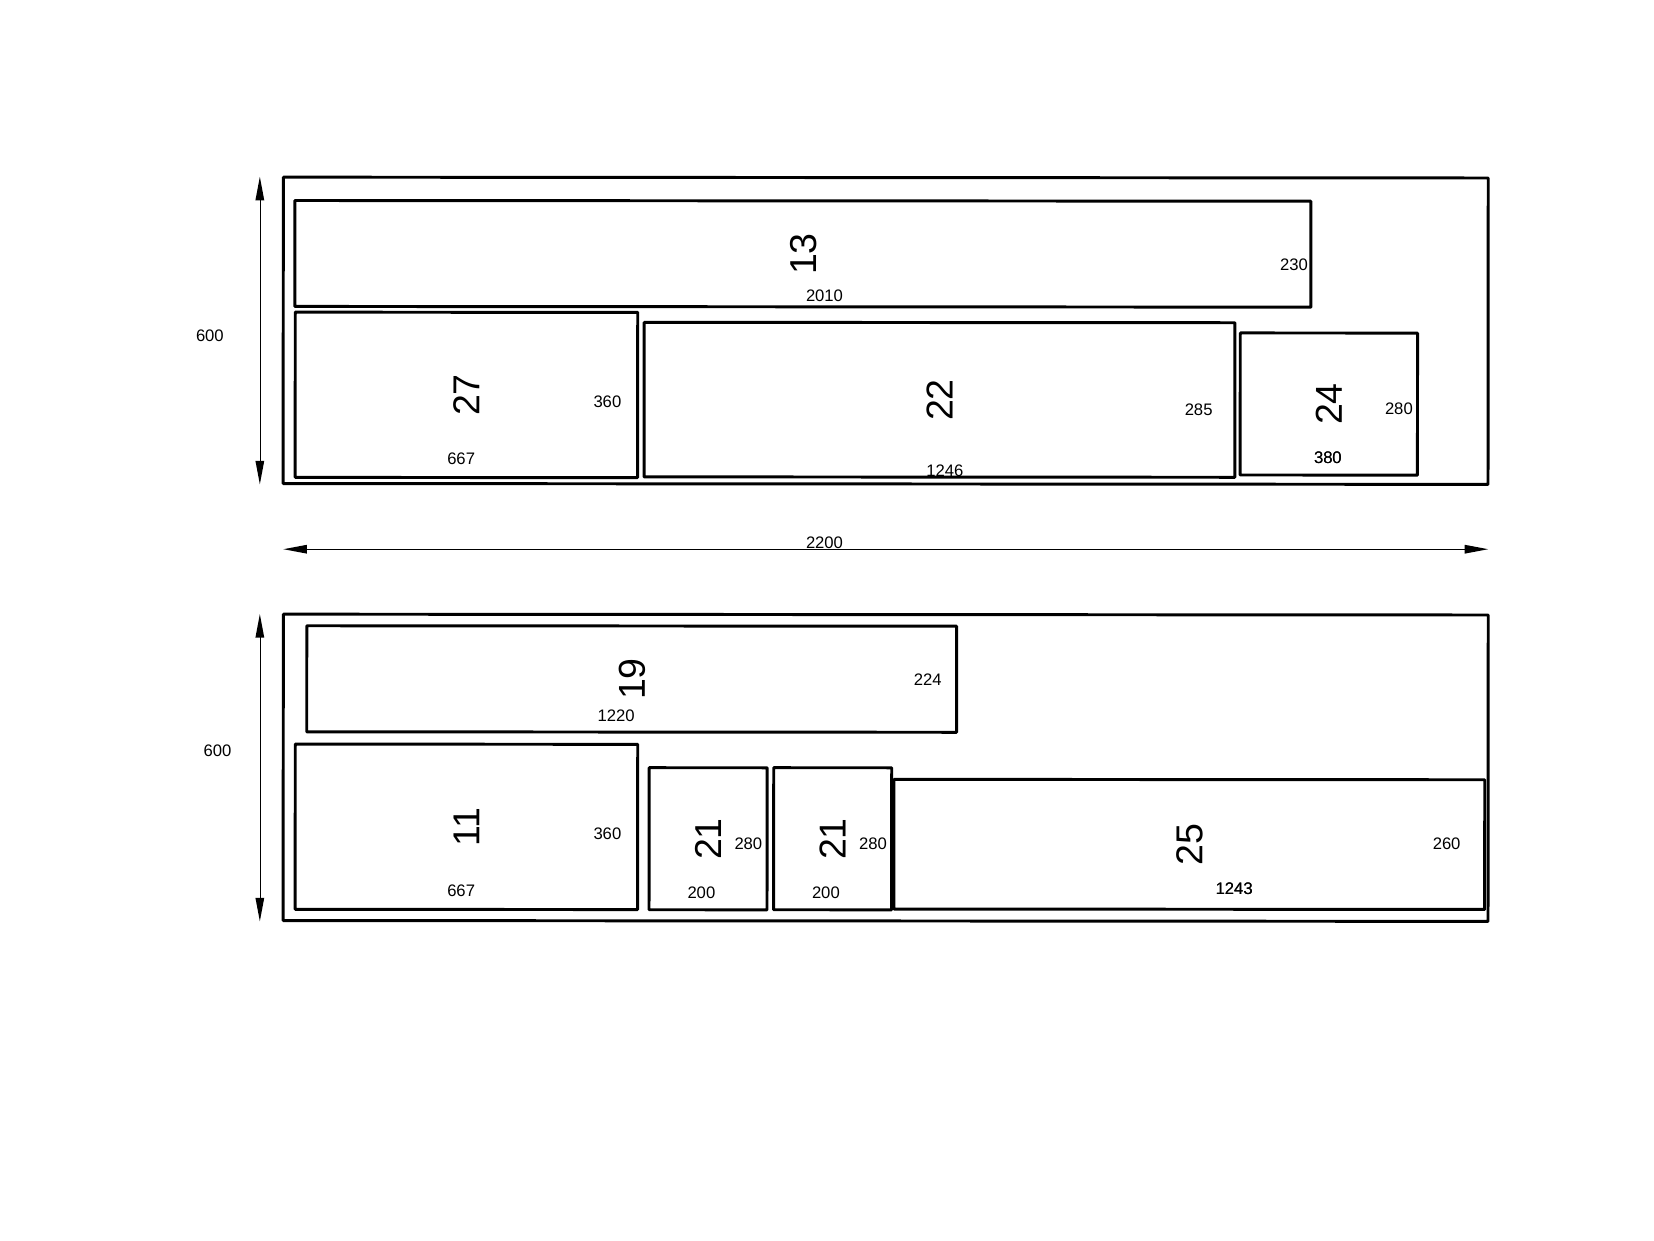

13
230
2010
27
360
667
600
22
285
1246
24
280
380
380
2200
19
224
1220
600
11
360
667
21
200
280
21
200
280
25
260
1243
1243